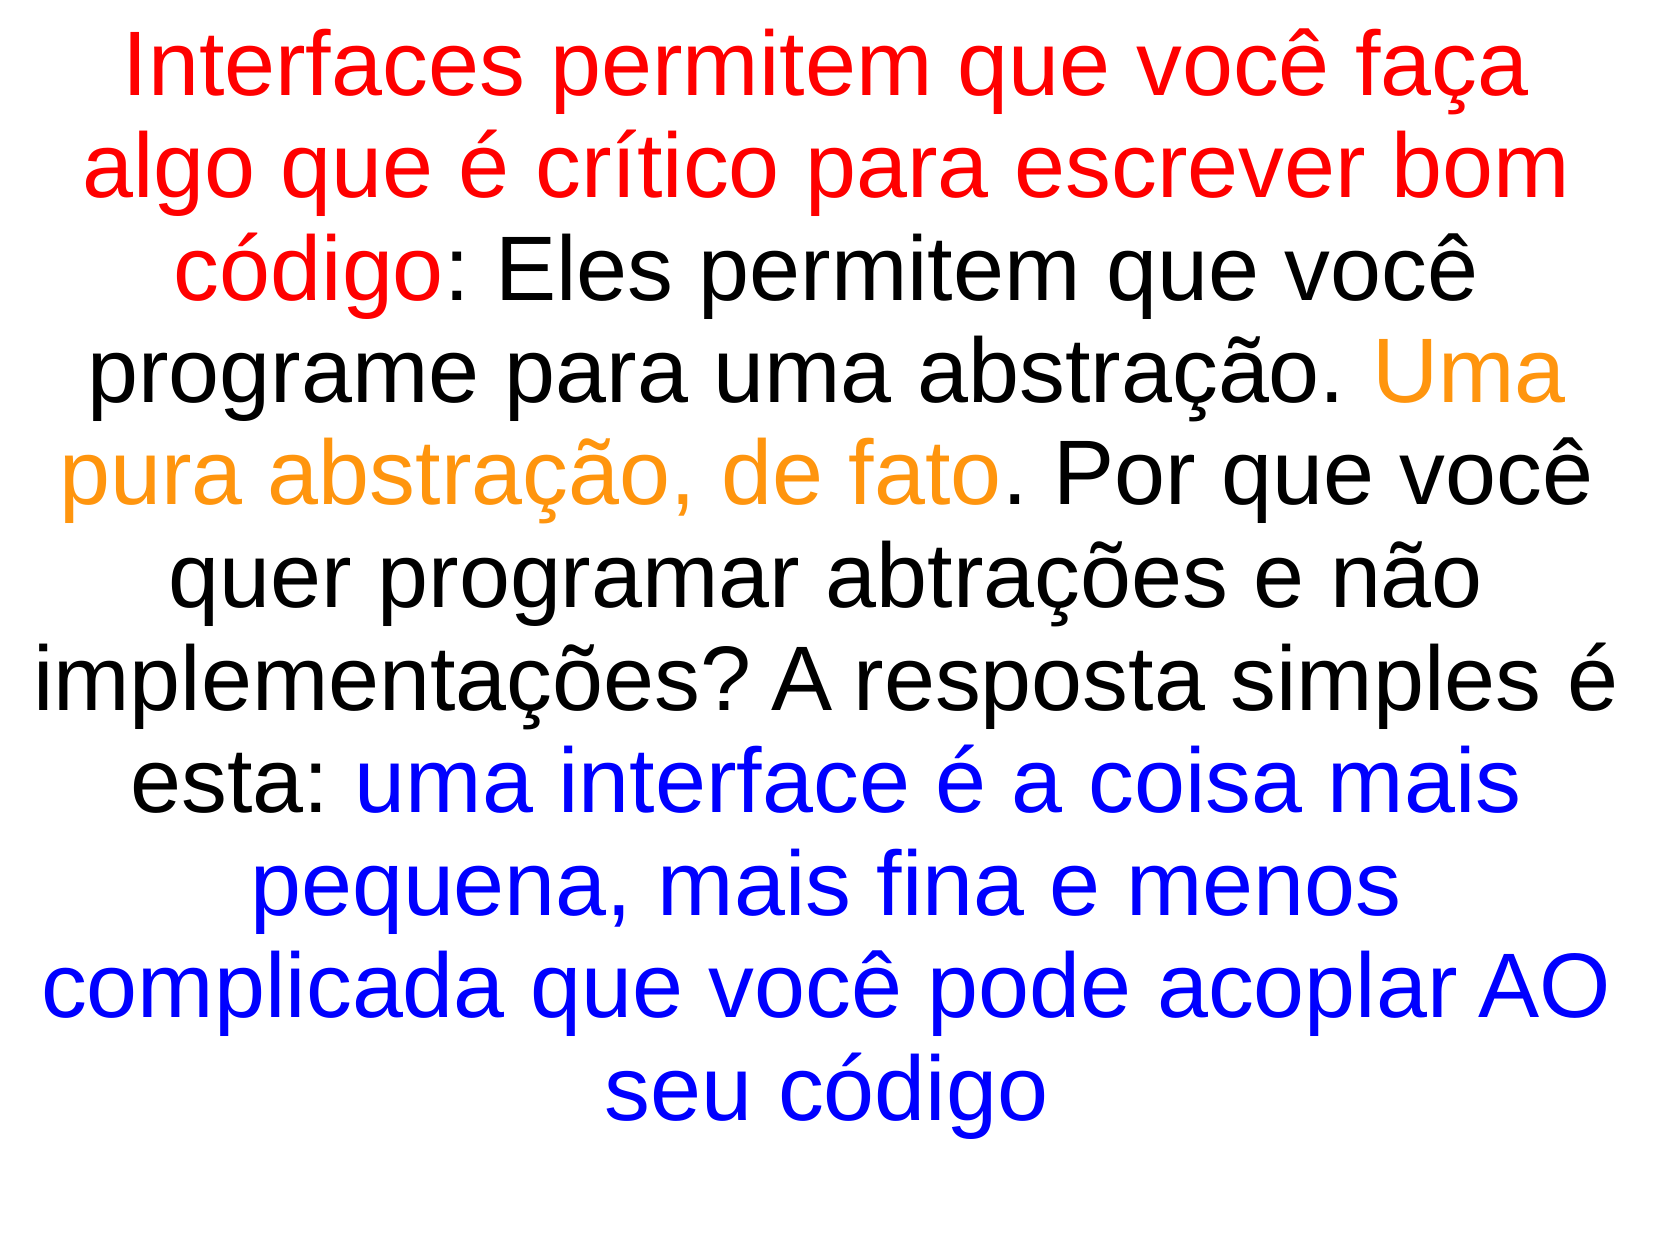

# Interfaces permitem que você faça algo que é crítico para escrever bom código: Eles permitem que você programe para uma abstração. Uma pura abstração, de fato. Por que você quer programar abtrações e não implementações? A resposta simples é esta: uma interface é a coisa mais pequena, mais fina e menos complicada que você pode acoplar AO seu código